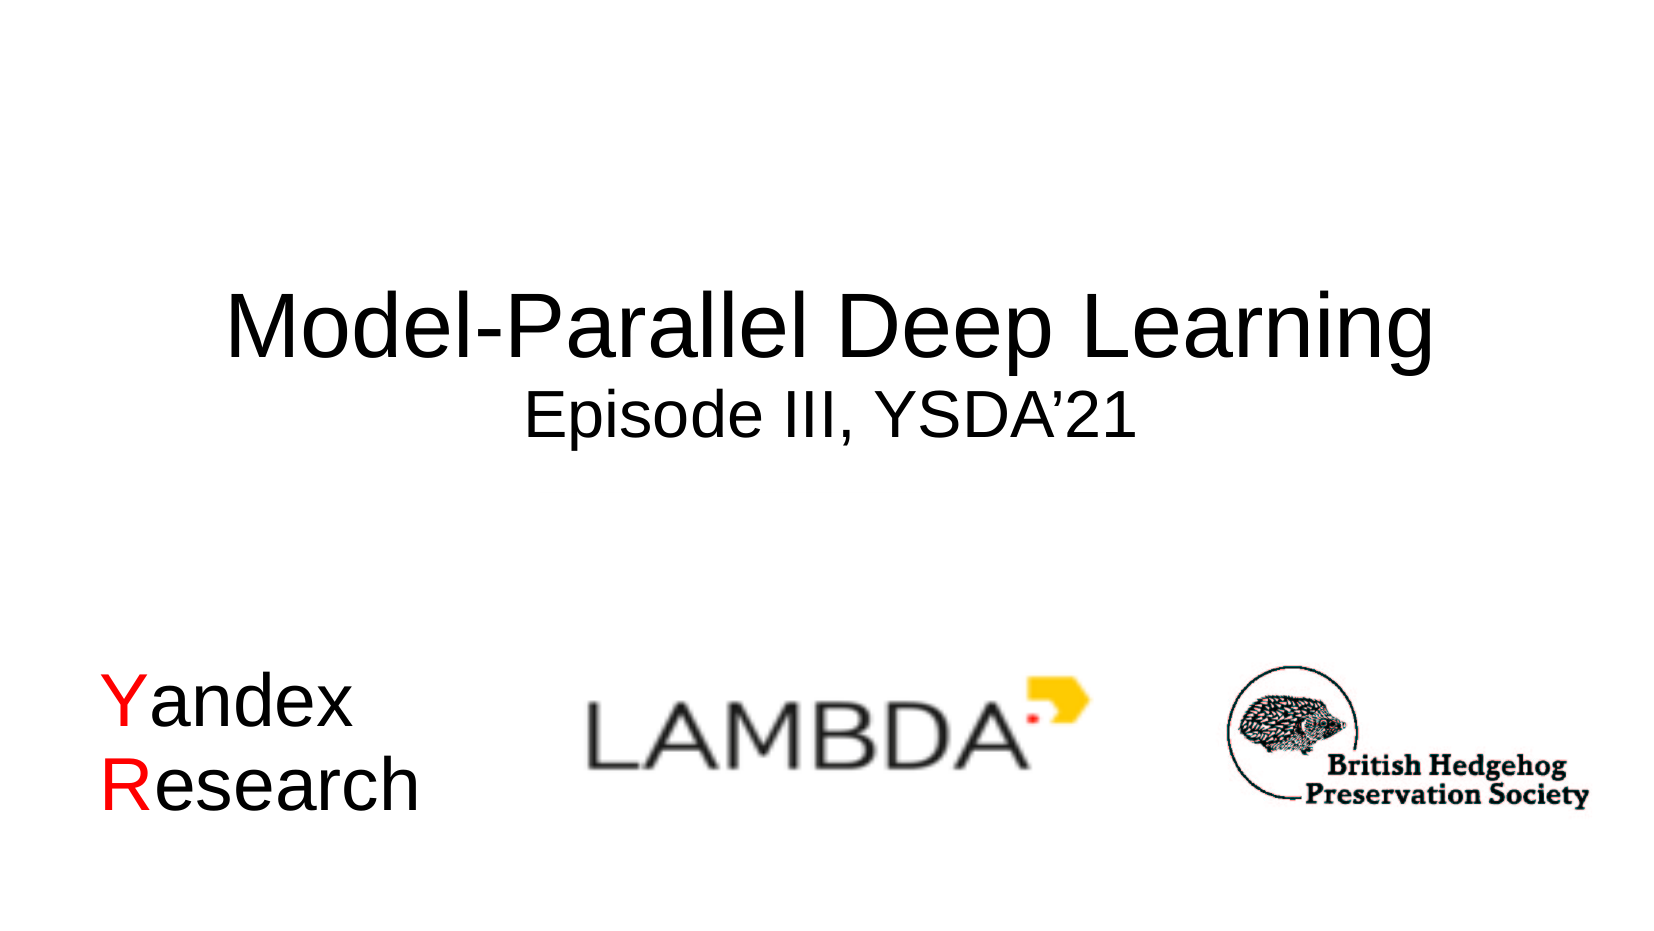

Model-Parallel Deep Learning
Episode III, YSDA’21
Yandex
Research